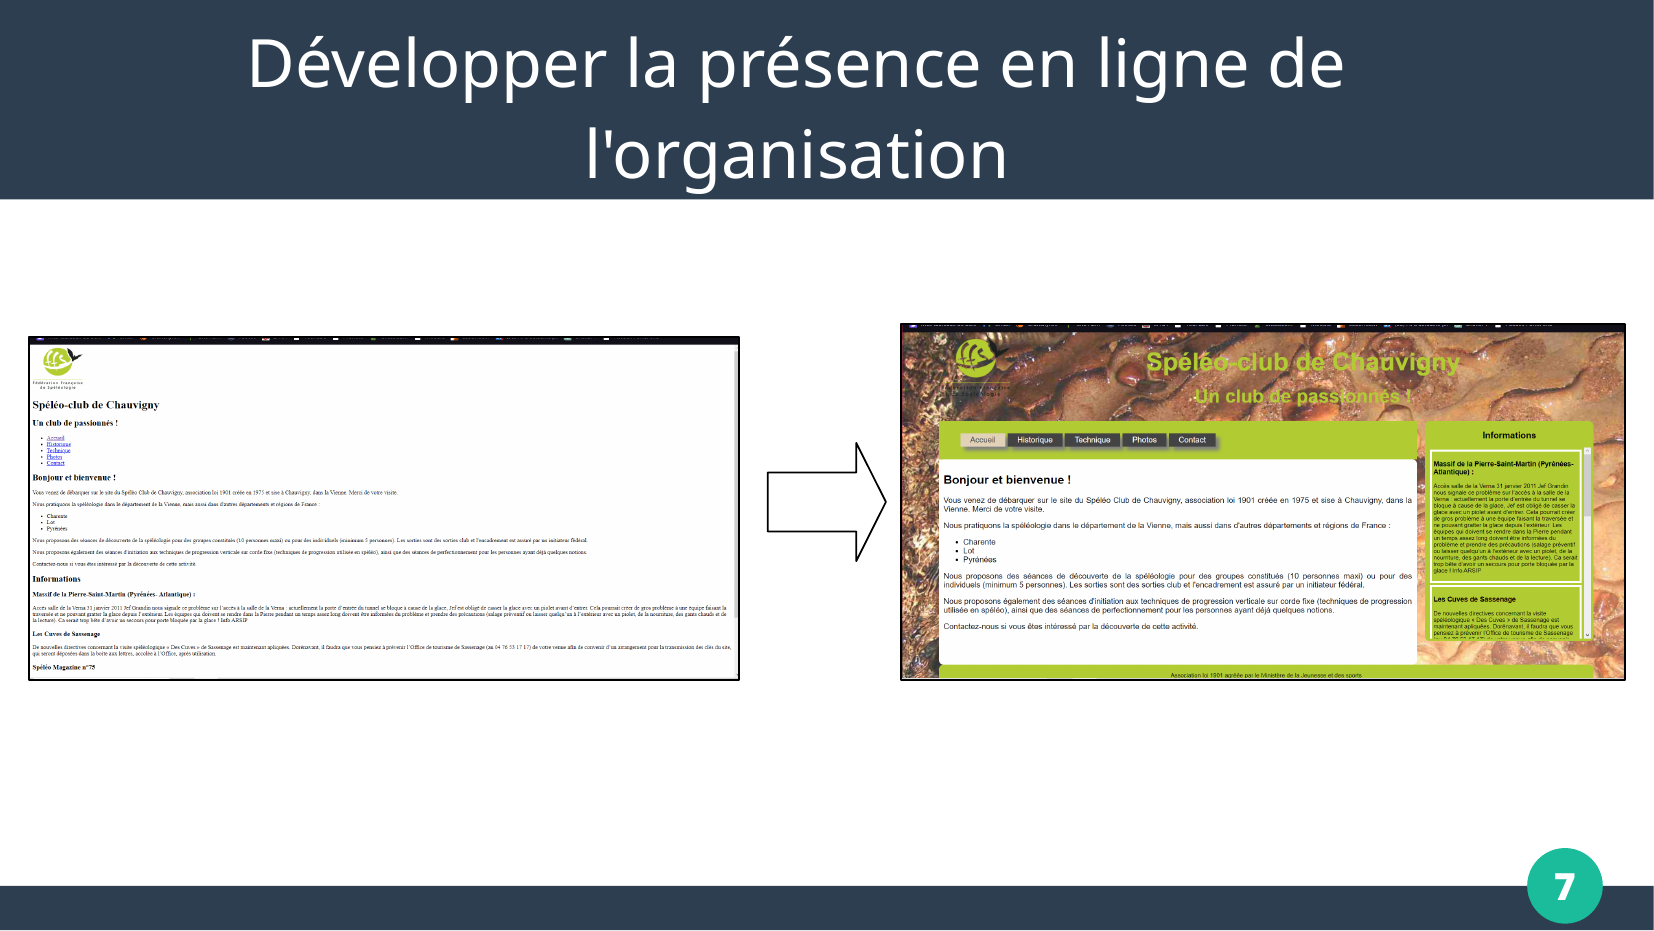

Développer la présence en ligne de l'organisation